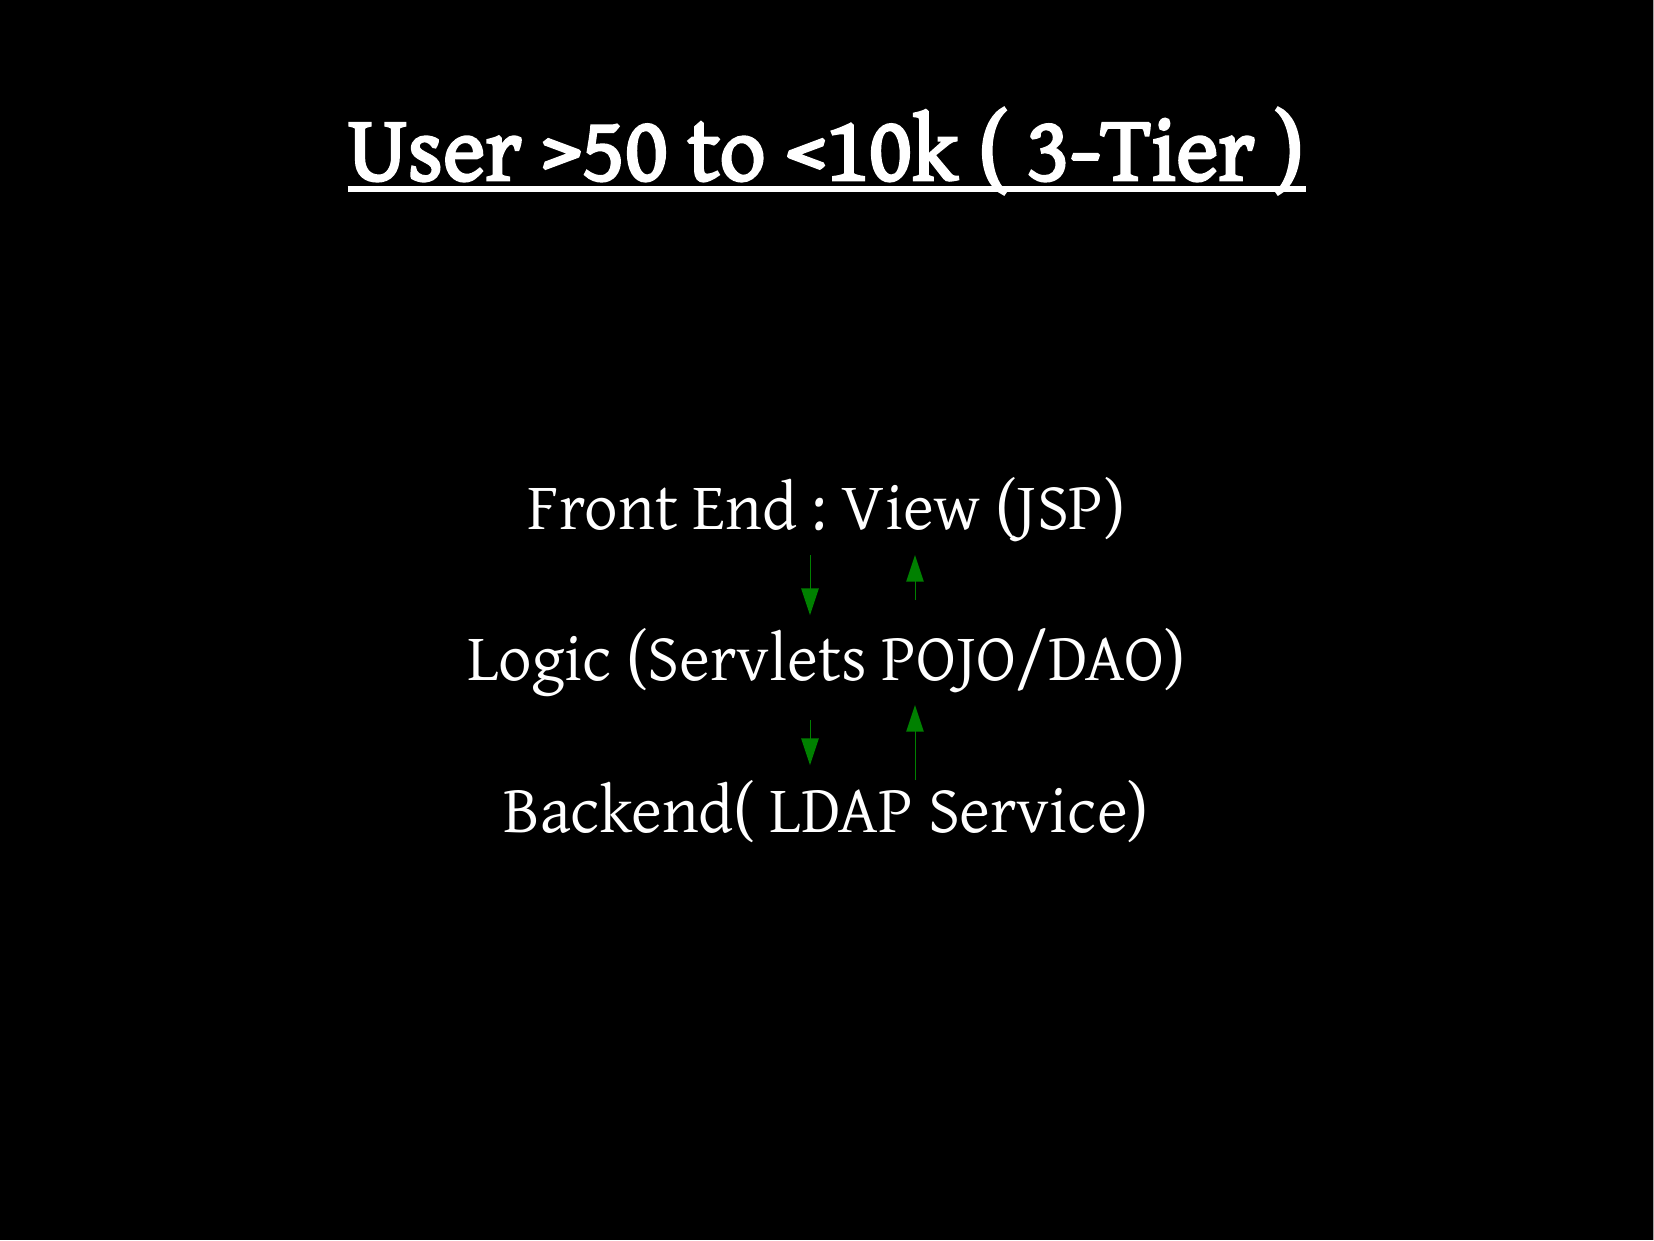

# User >50 to <10k ( 3-Tier )
Front End : View (JSP)
 Logic (Servlets POJO/DAO)
Backend( LDAP Service)